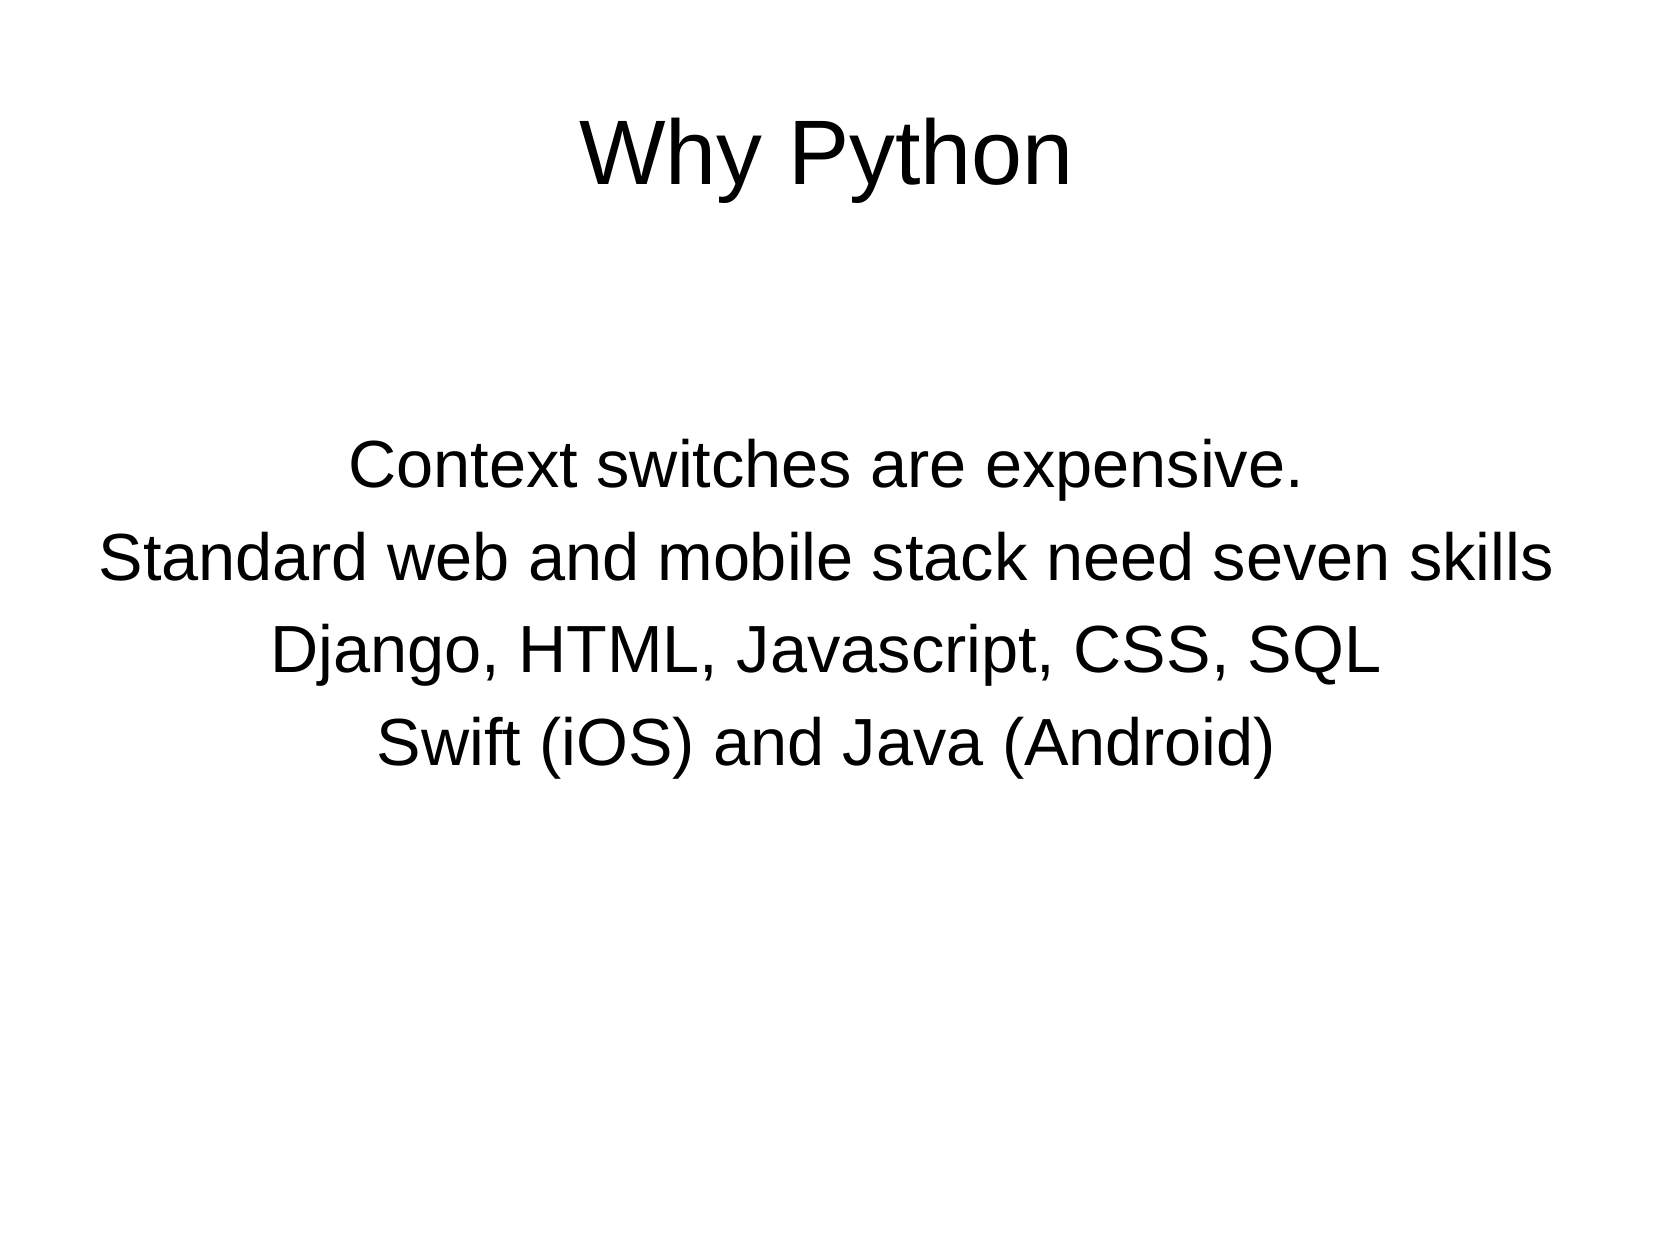

# Why Python
Context switches are expensive.
Standard web and mobile stack need seven skills
Django, HTML, Javascript, CSS, SQL
Swift (iOS) and Java (Android)